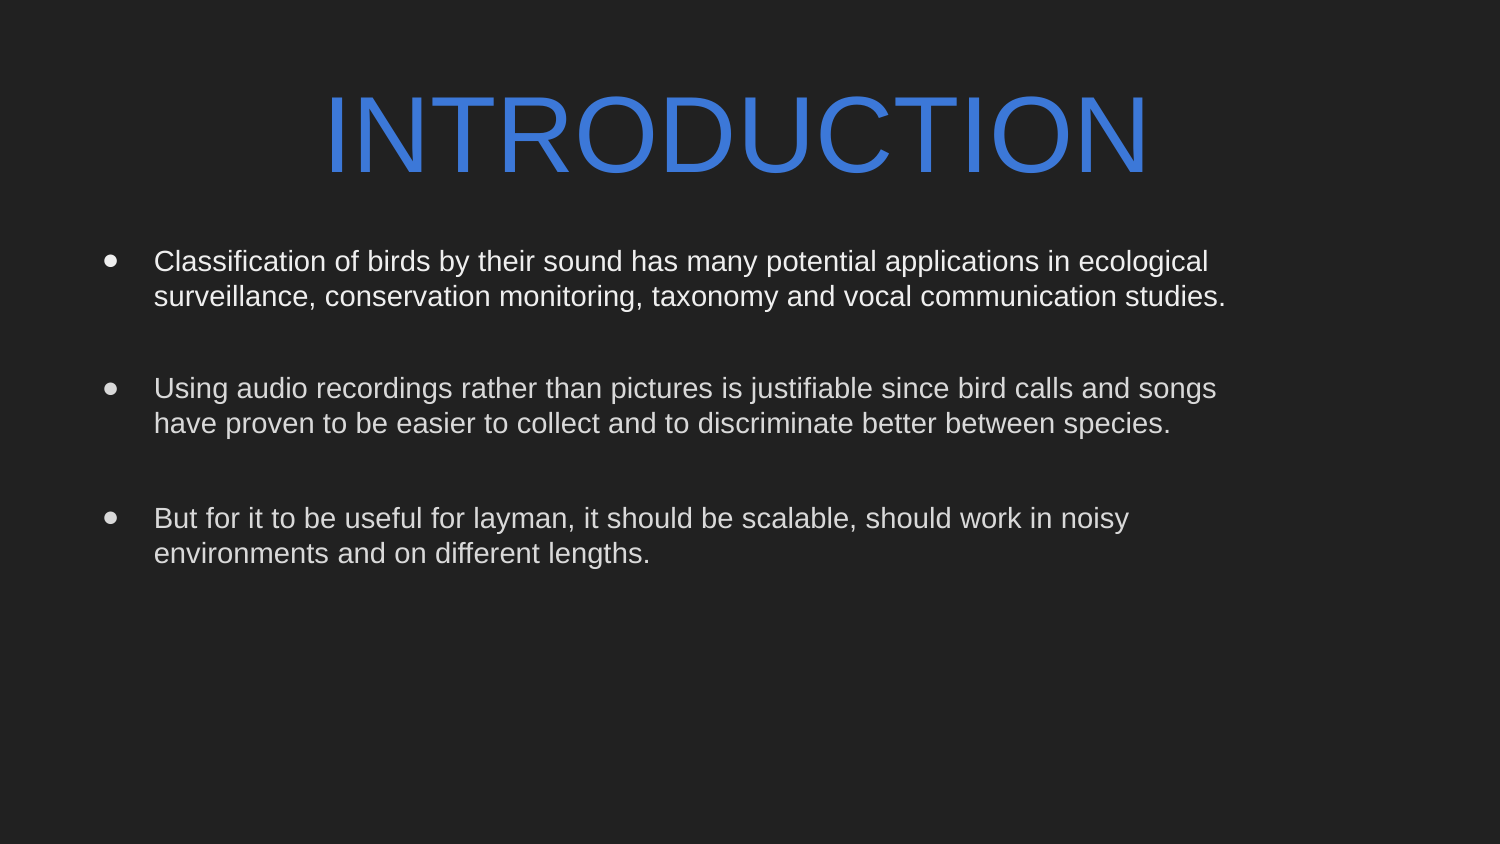

# INTRODUCTION
Classification of birds by their sound has many potential applications in ecological surveillance, conservation monitoring, taxonomy and vocal communication studies.
Using audio recordings rather than pictures is justifiable since bird calls and songs have proven to be easier to collect and to discriminate better between species.
But for it to be useful for layman, it should be scalable, should work in noisy environments and on different lengths.